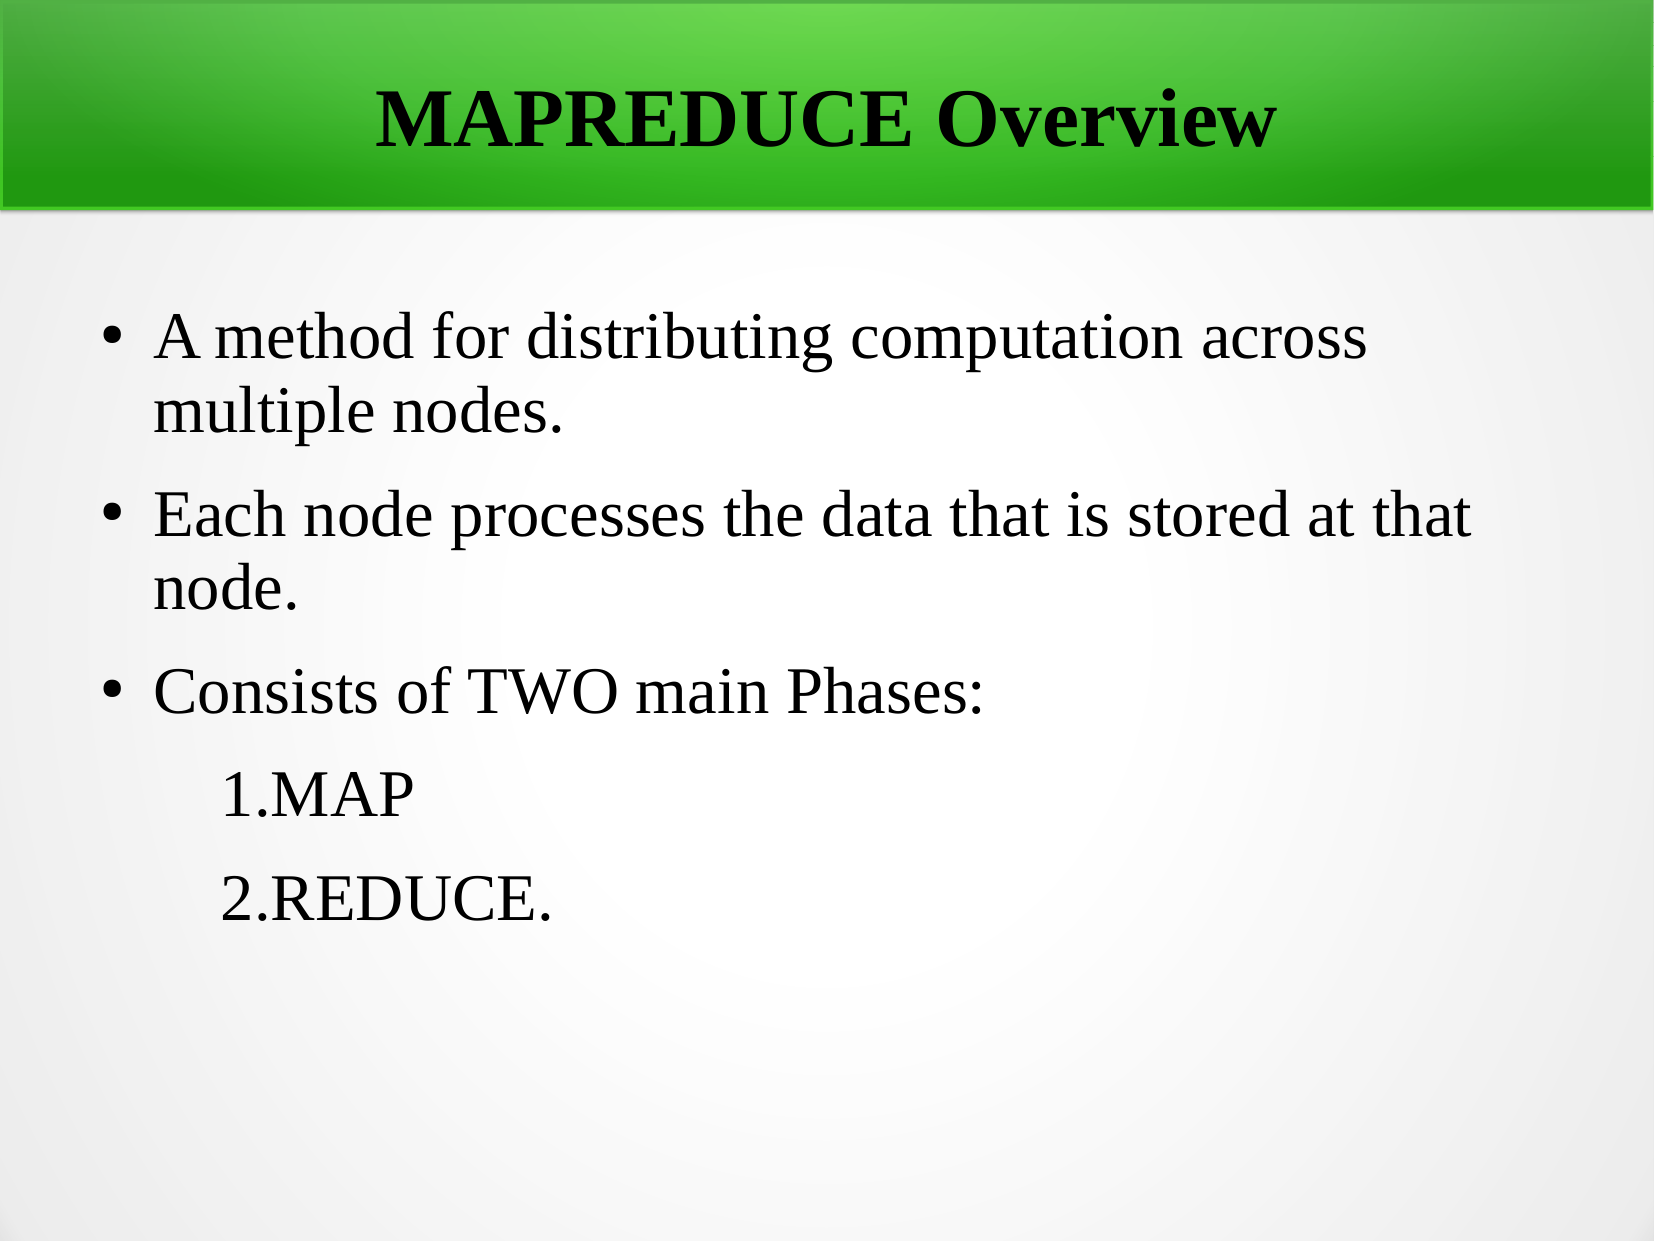

# MAPREDUCE Overview
A method for distributing computation across multiple nodes.
Each node processes the data that is stored at that node.
Consists of TWO main Phases:
 1.MAP
 2.REDUCE.